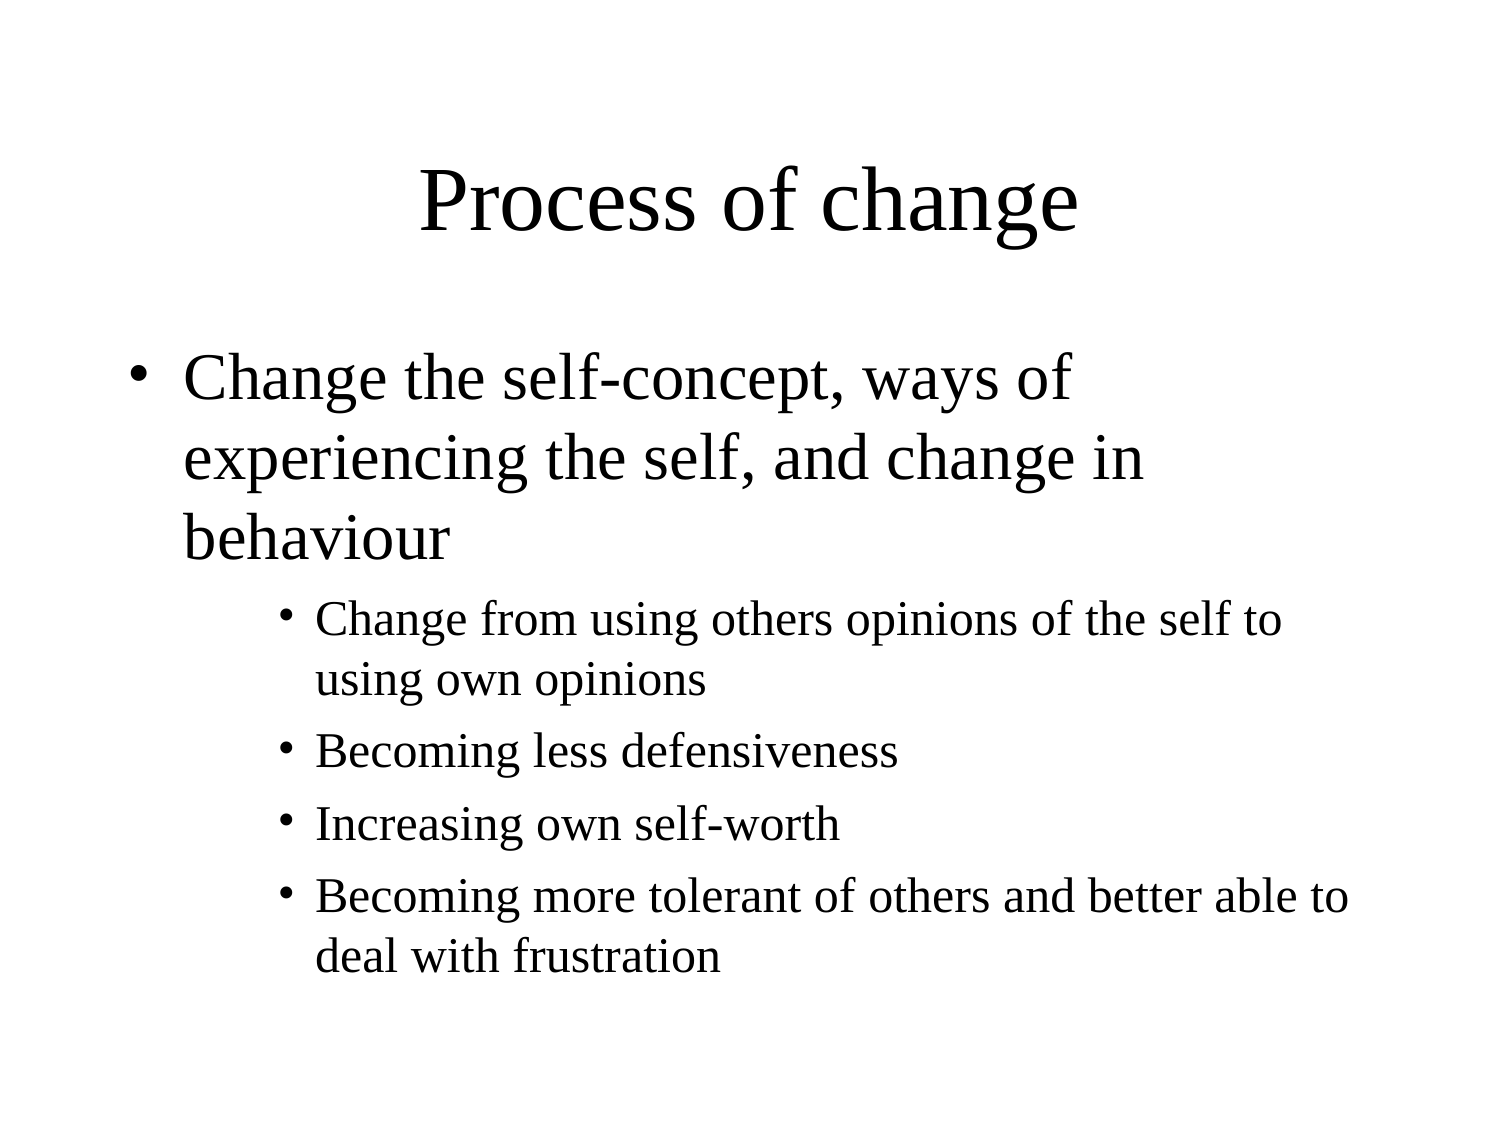

# Process of change
Change the self-concept, ways of experiencing the self, and change in behaviour
Change from using others opinions of the self to using own opinions
Becoming less defensiveness
Increasing own self-worth
Becoming more tolerant of others and better able to deal with frustration